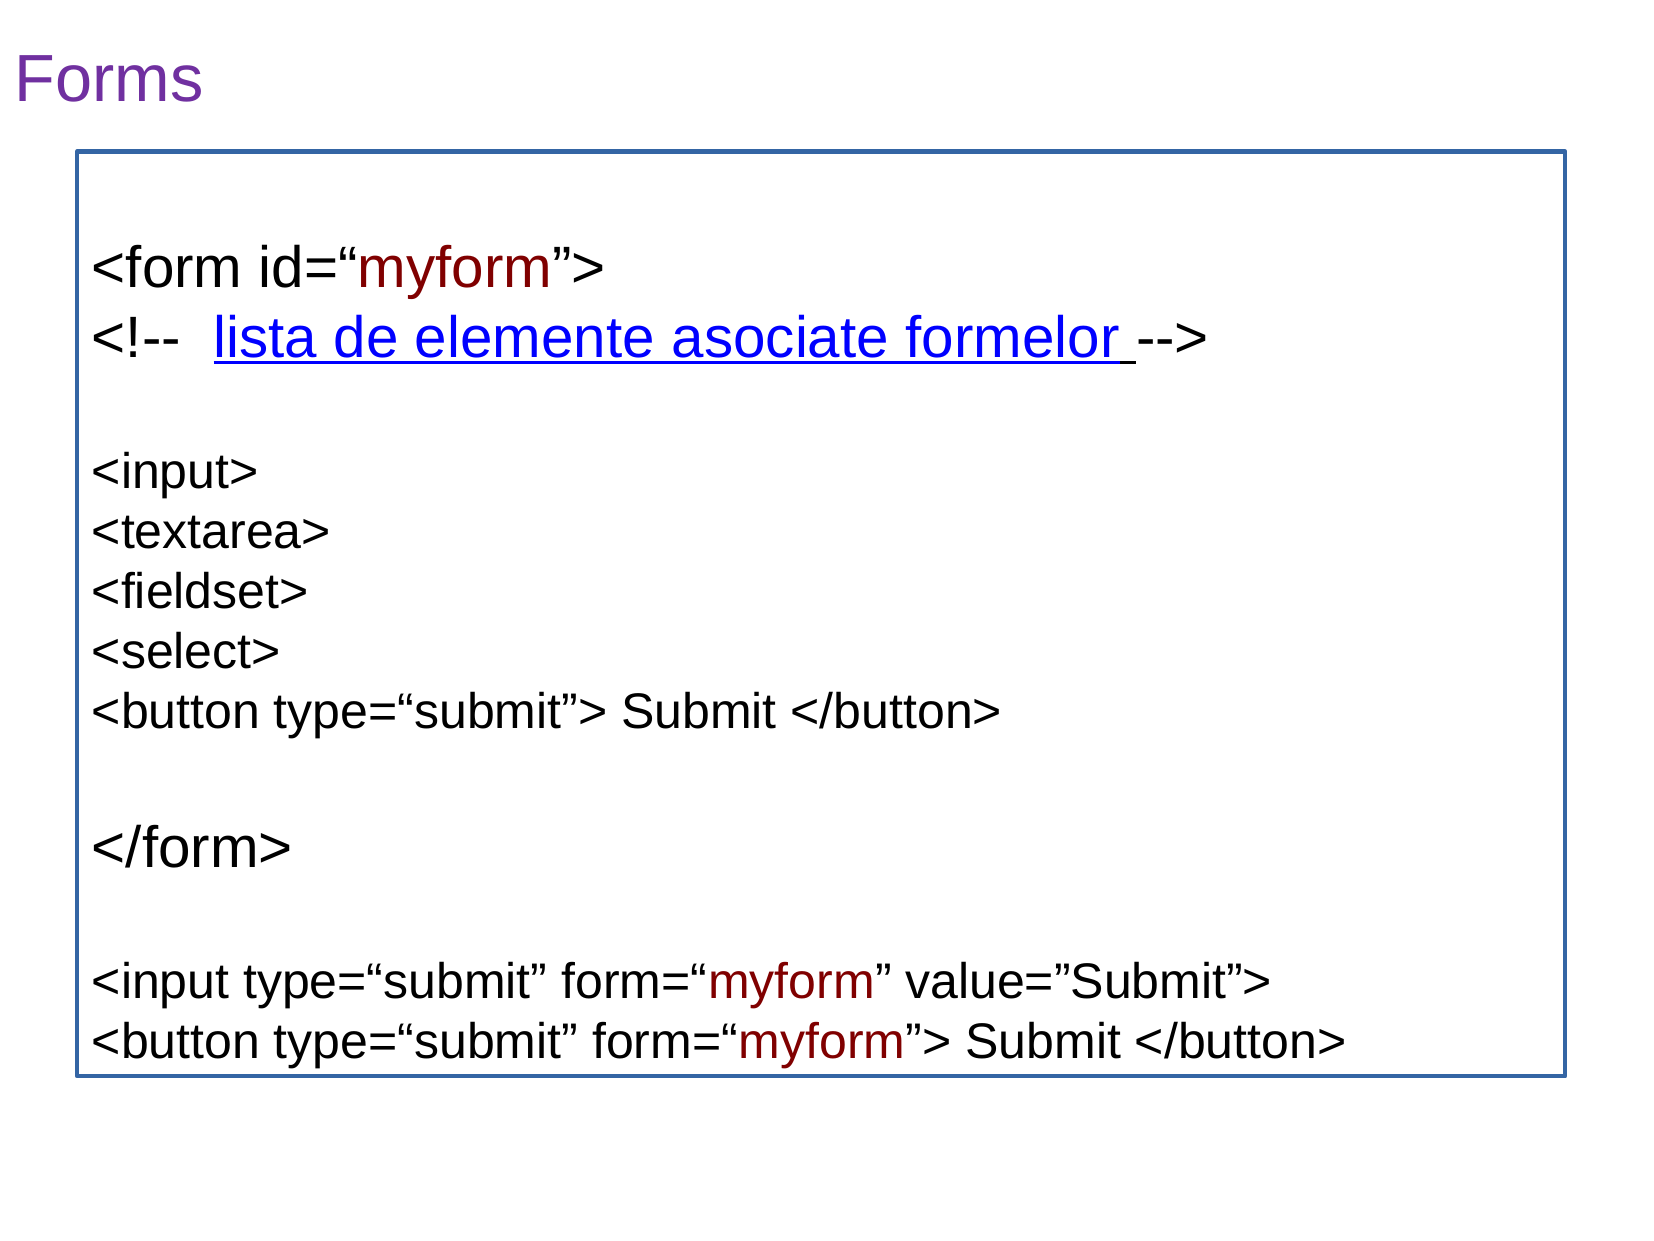

Forms
<form id=“myform”>
<!-- lista de elemente asociate formelor -->
<input>
<textarea>
<fieldset>
<select>
<button type=“submit”> Submit </button>
</form>
<input type=“submit” form=“myform” value=”Submit”>
<button type=“submit” form=“myform”> Submit </button>